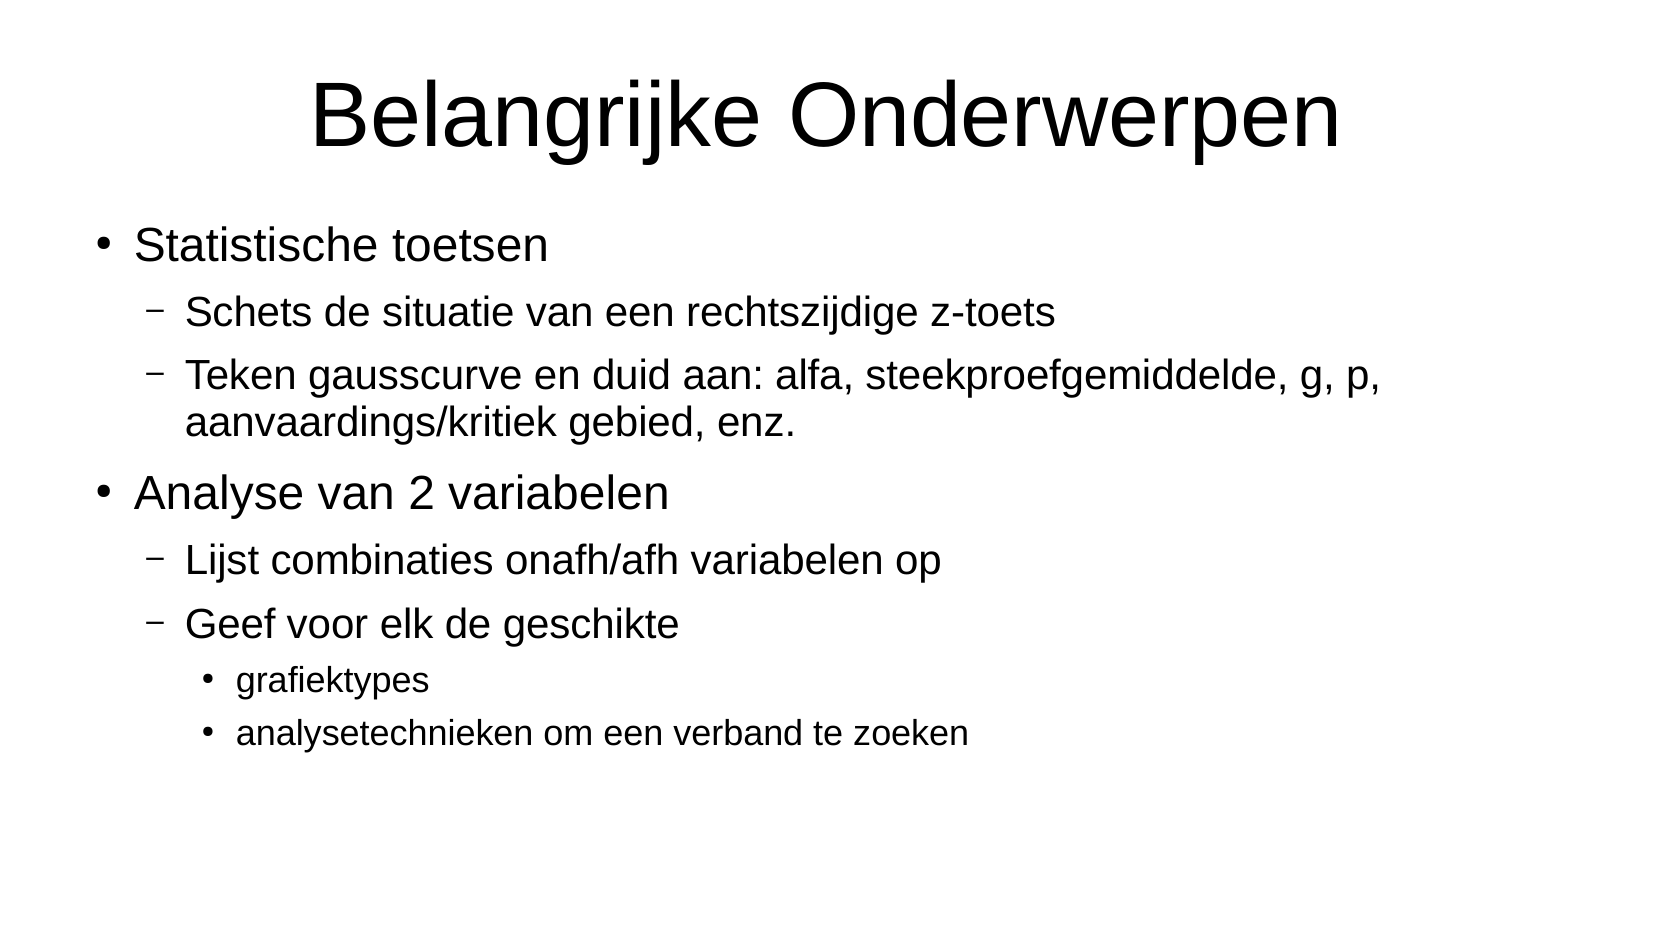

# Belangrijke Onderwerpen
Statistische toetsen
Schets de situatie van een rechtszijdige z-toets
Teken gausscurve en duid aan: alfa, steekproefgemiddelde, g, p, aanvaardings/kritiek gebied, enz.
Analyse van 2 variabelen
Lijst combinaties onafh/afh variabelen op
Geef voor elk de geschikte
grafiektypes
analysetechnieken om een verband te zoeken